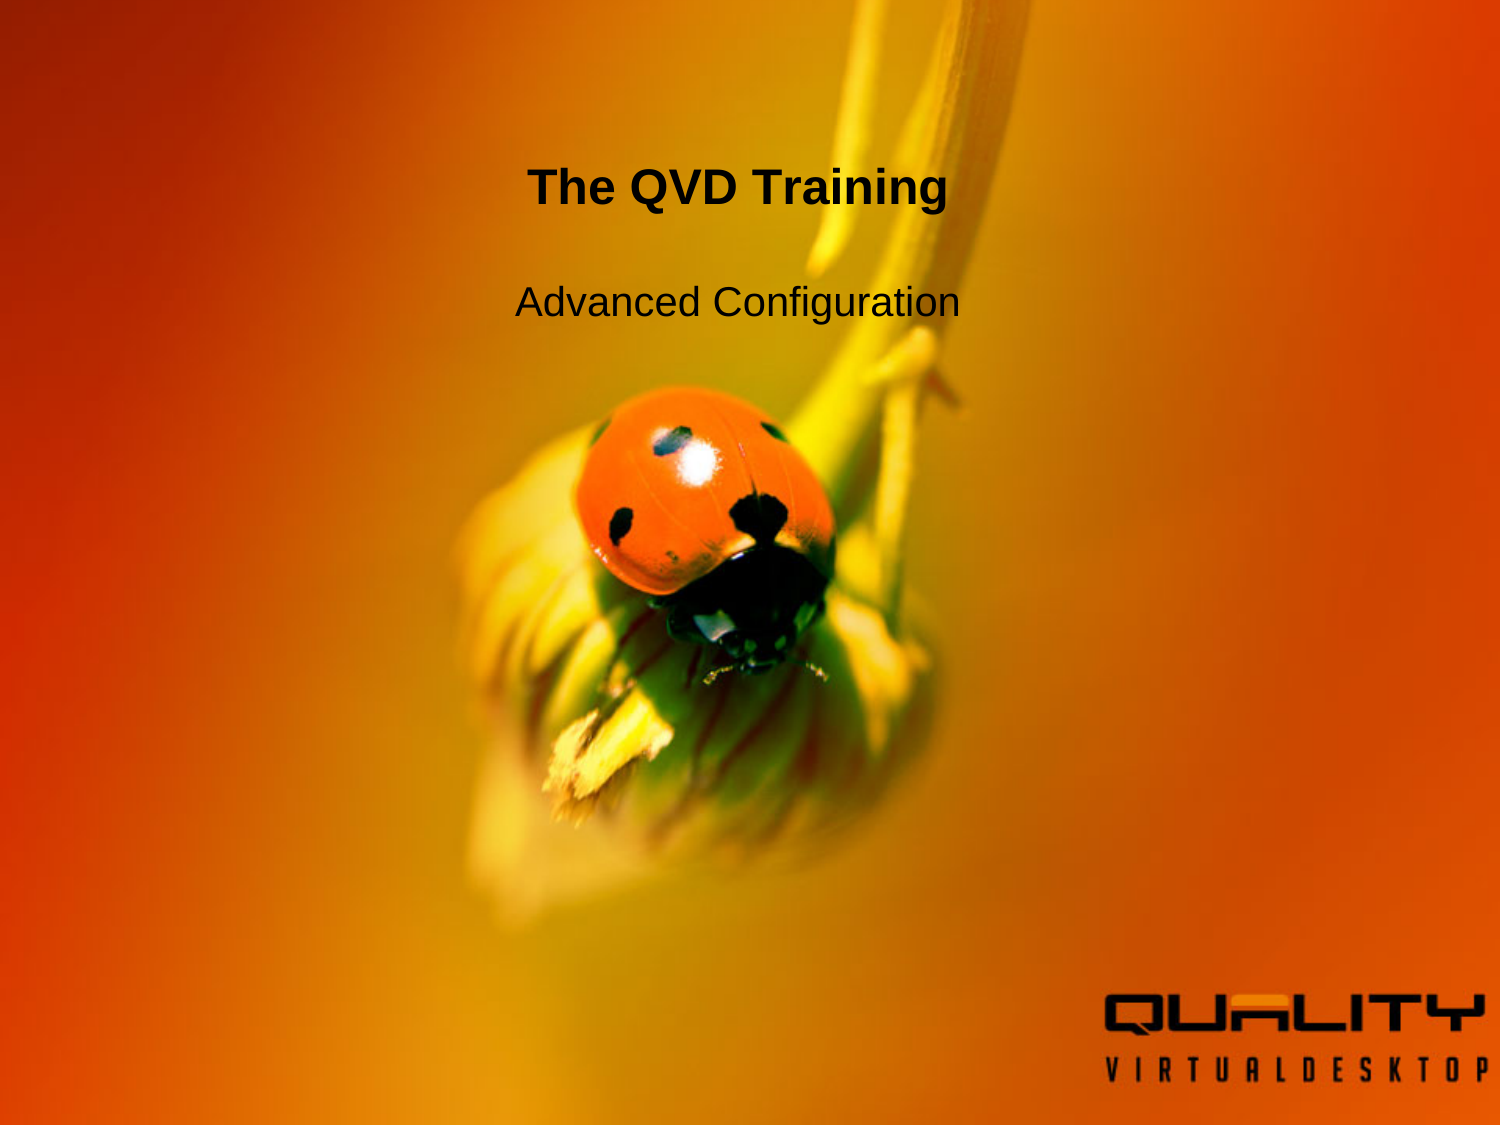

The QVD Training
Advanced Configuration
# Nombre del Producto
Fulanito de Tal
Cargo